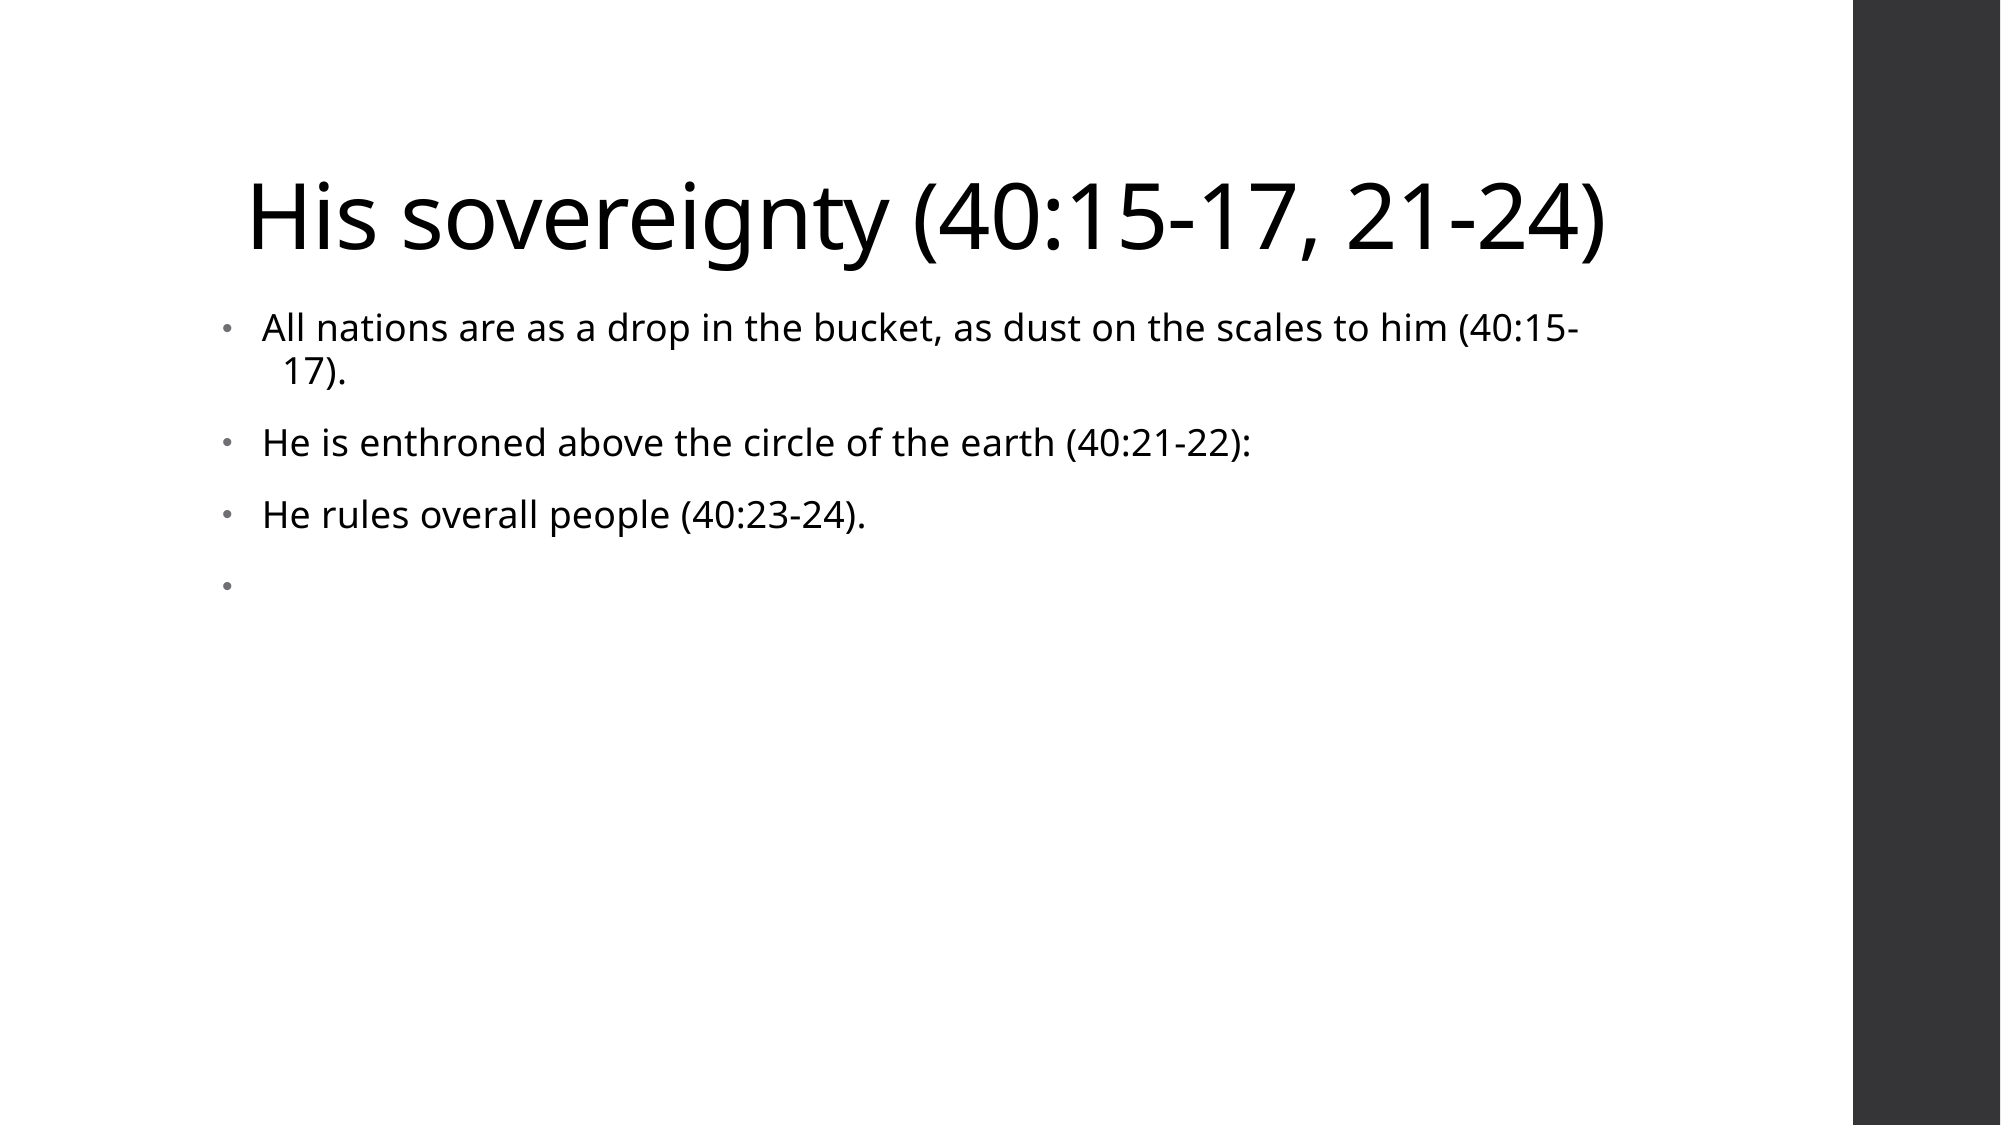

# His sovereignty (40:15-17, 21-24)
 All nations are as a drop in the bucket, as dust on the scales to him (40:15-17).
 He is enthroned above the circle of the earth (40:21-22):
 He rules overall people (40:23-24).